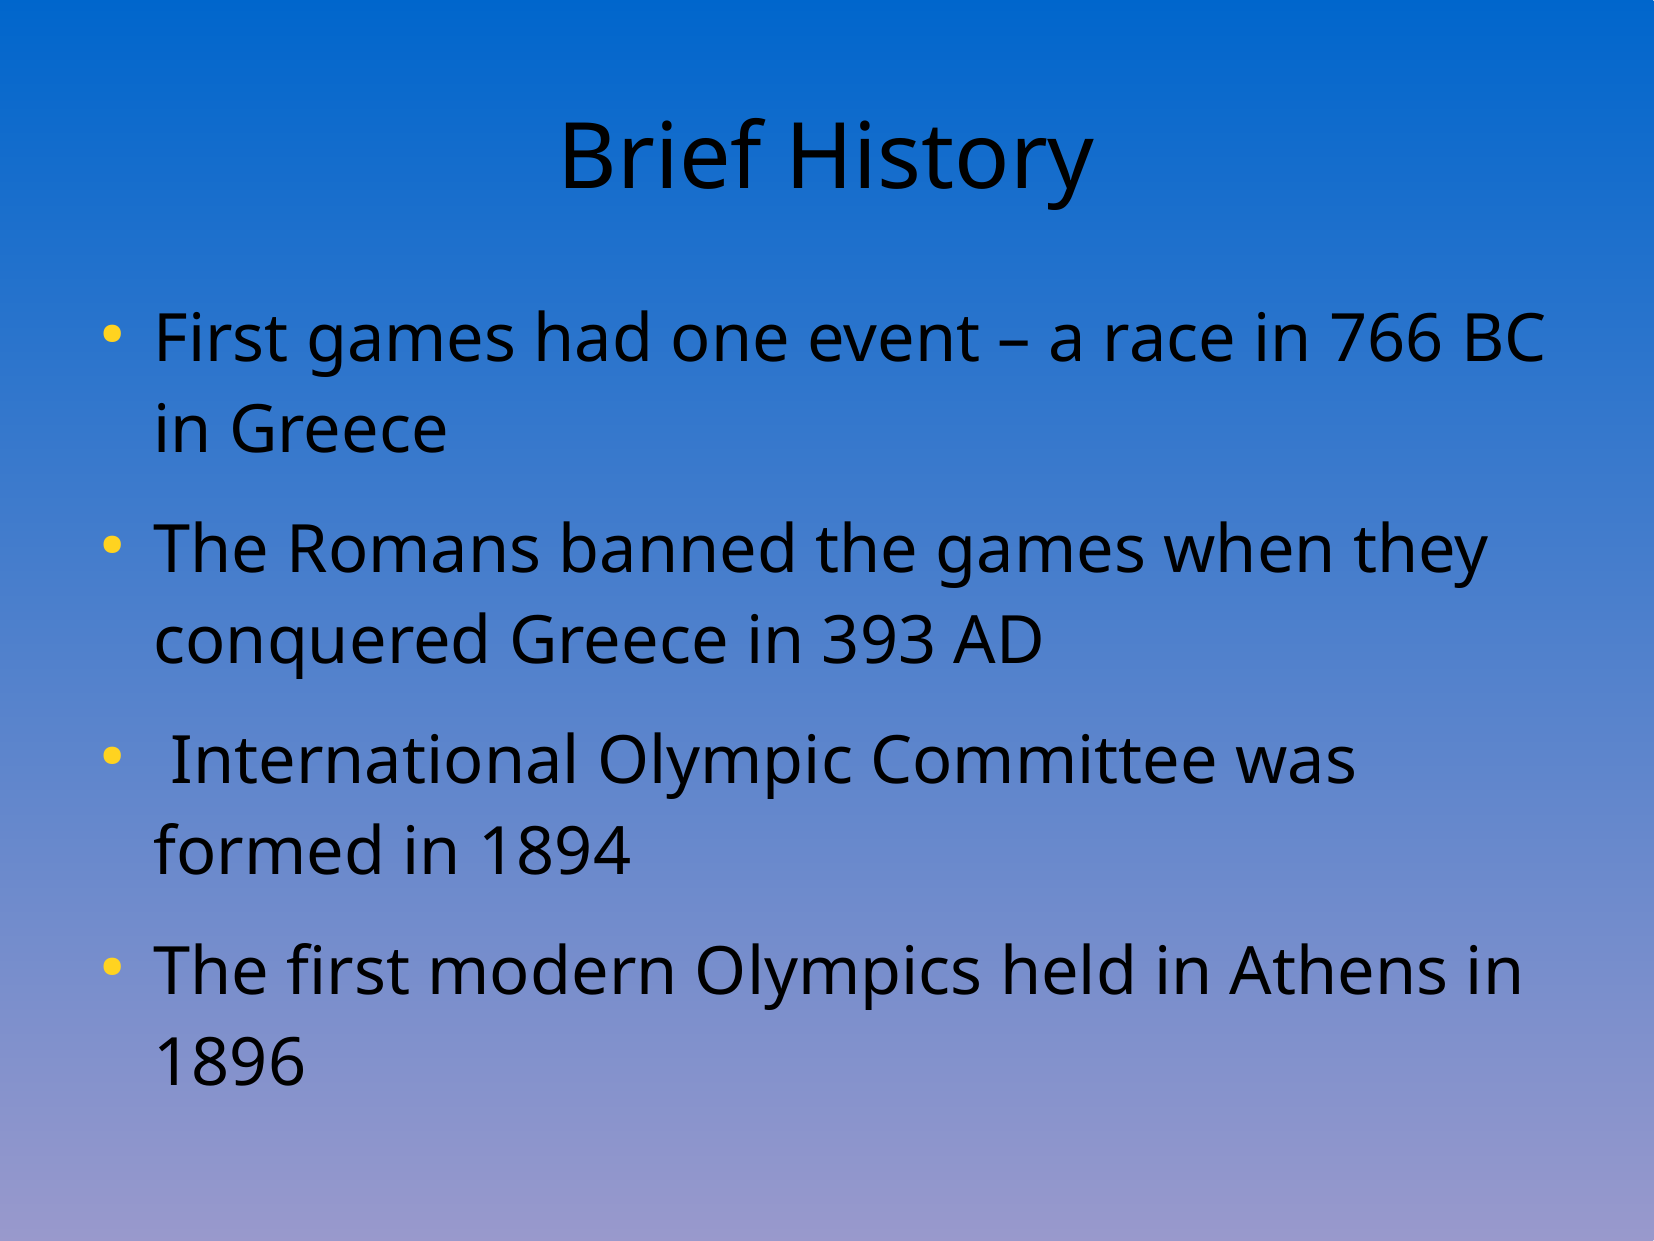

# Brief History
First games had one event – a race in 766 BC in Greece
The Romans banned the games when they conquered Greece in 393 AD
 International Olympic Committee was formed in 1894
The first modern Olympics held in Athens in 1896